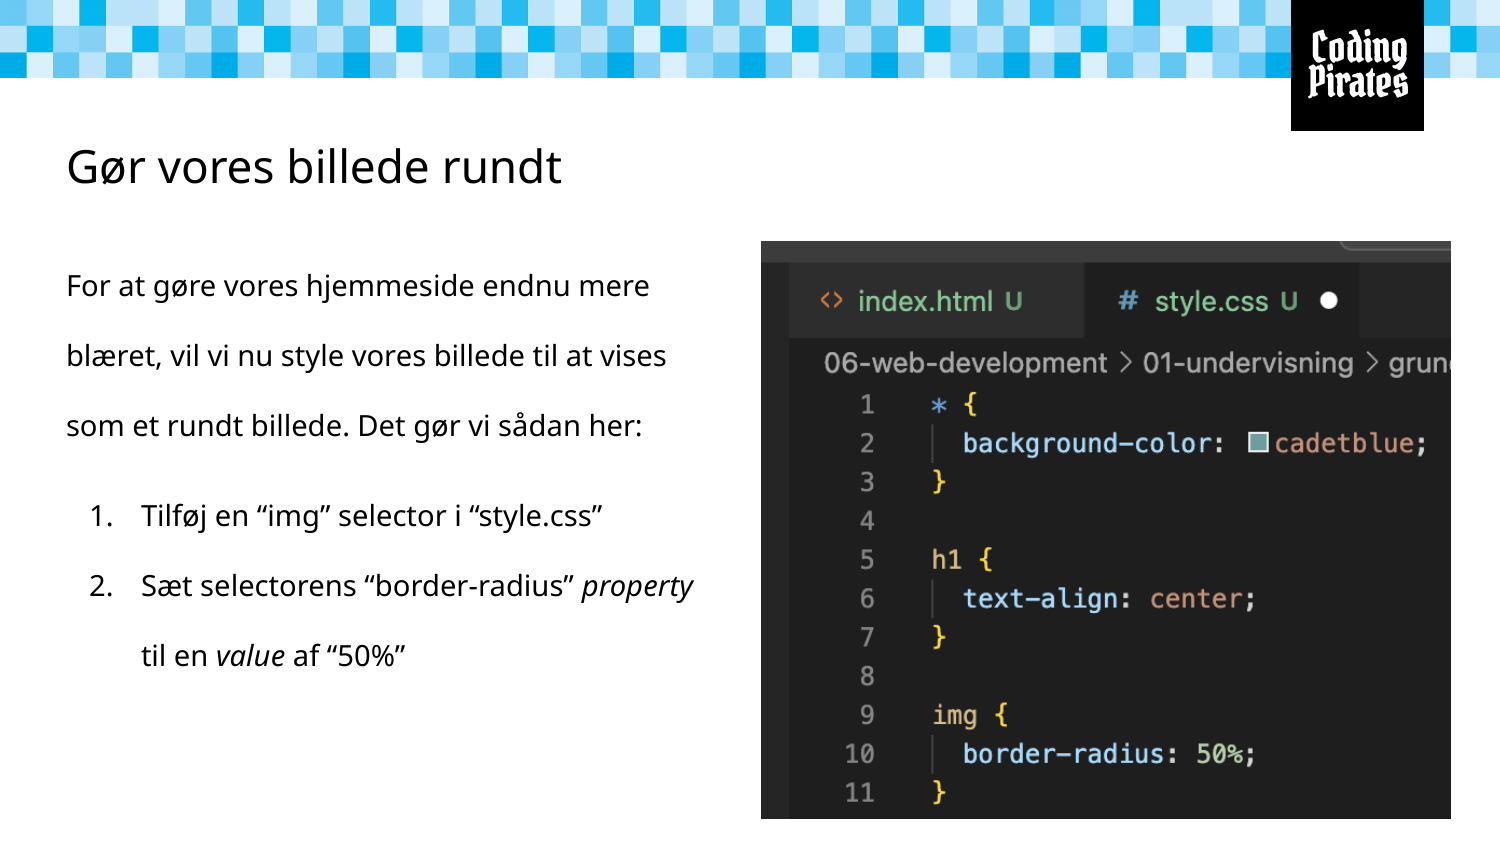

# Gør vores billede rundt
For at gøre vores hjemmeside endnu mere blæret, vil vi nu style vores billede til at vises som et rundt billede. Det gør vi sådan her:
Tilføj en “img” selector i “style.css”
Sæt selectorens “border-radius” property til en value af “50%”